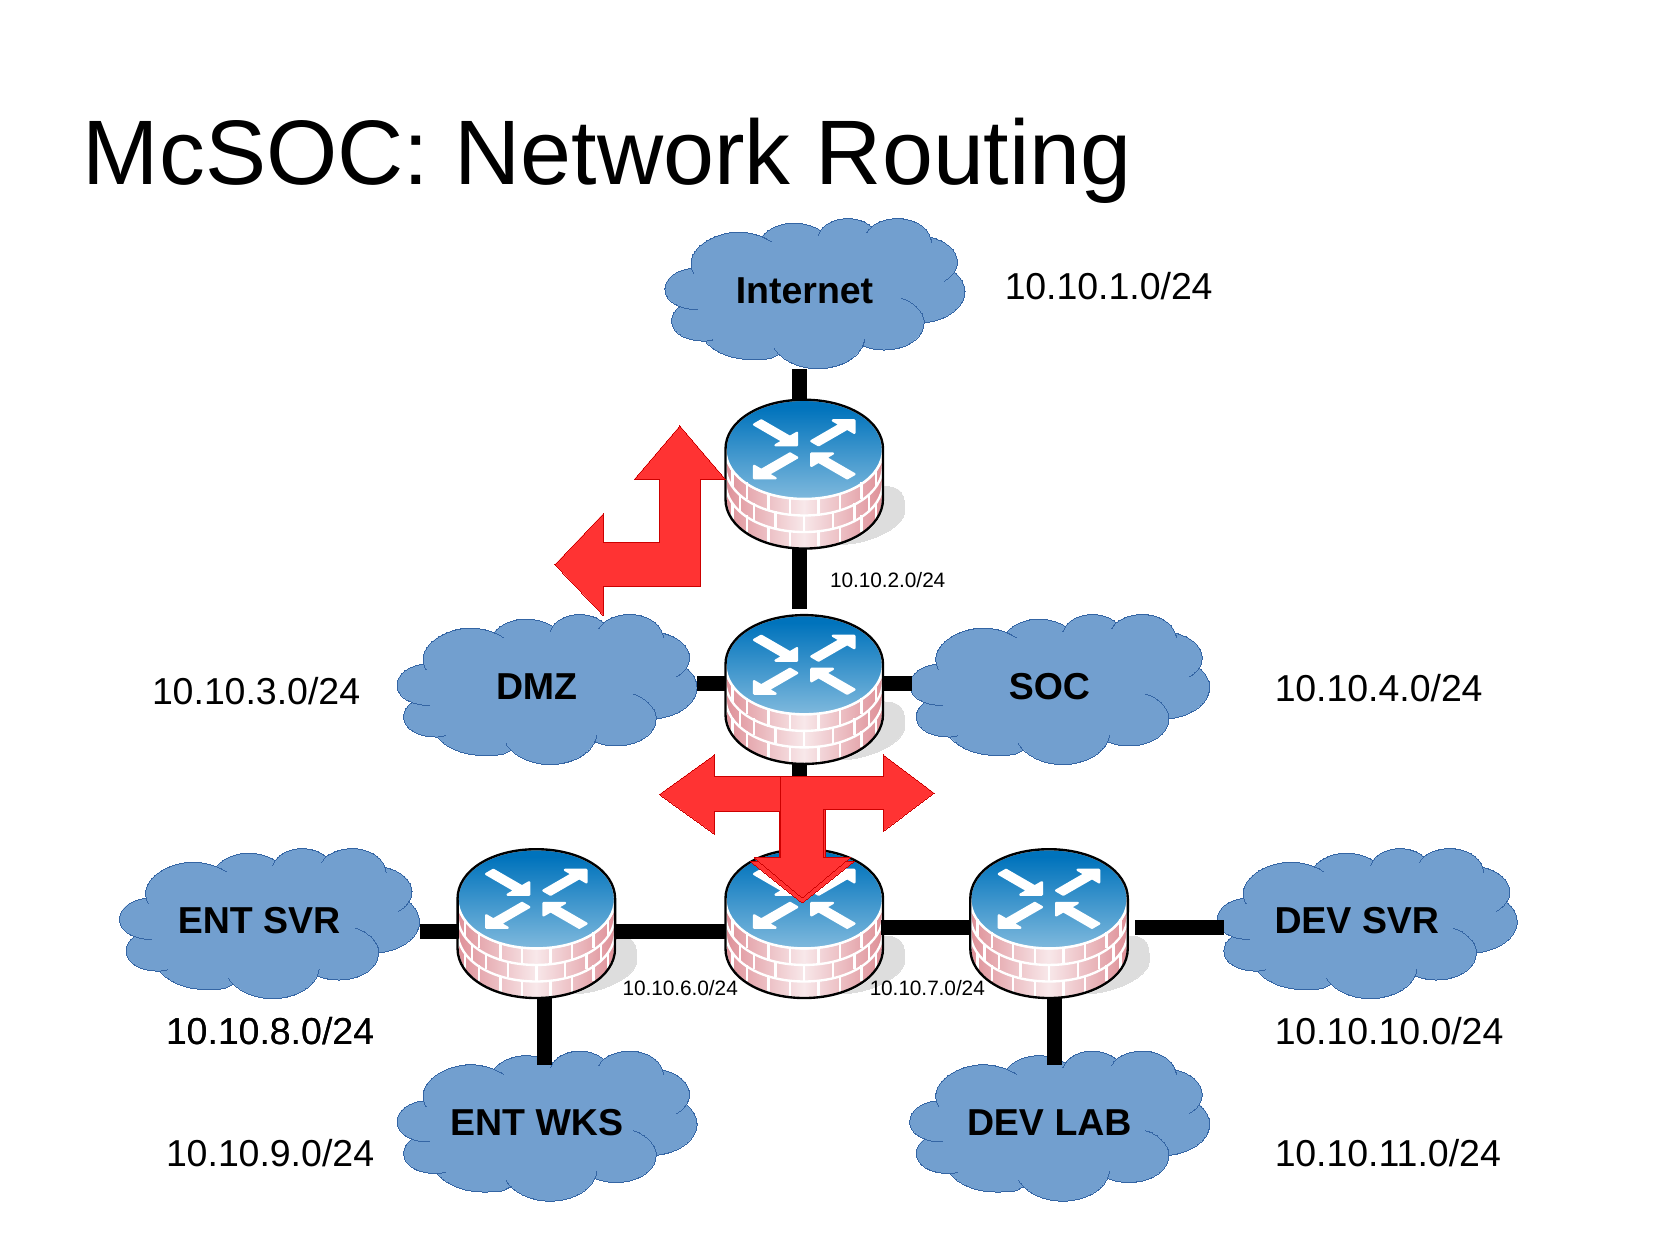

# McSOC: Network Routing
Internet
10.10.1.0/24
10.10.2.0/24
DMZ
SOC
10.10.4.0/24
10.10.3.0/24
ENT SVR
DEV SVR
10.10.7.0/24
10.10.6.0/24
10.10.8.0/24
10.10.8.0/24
10.10.10.0/24
ENT WKS
DEV LAB
10.10.9.0/24
10.10.11.0/24